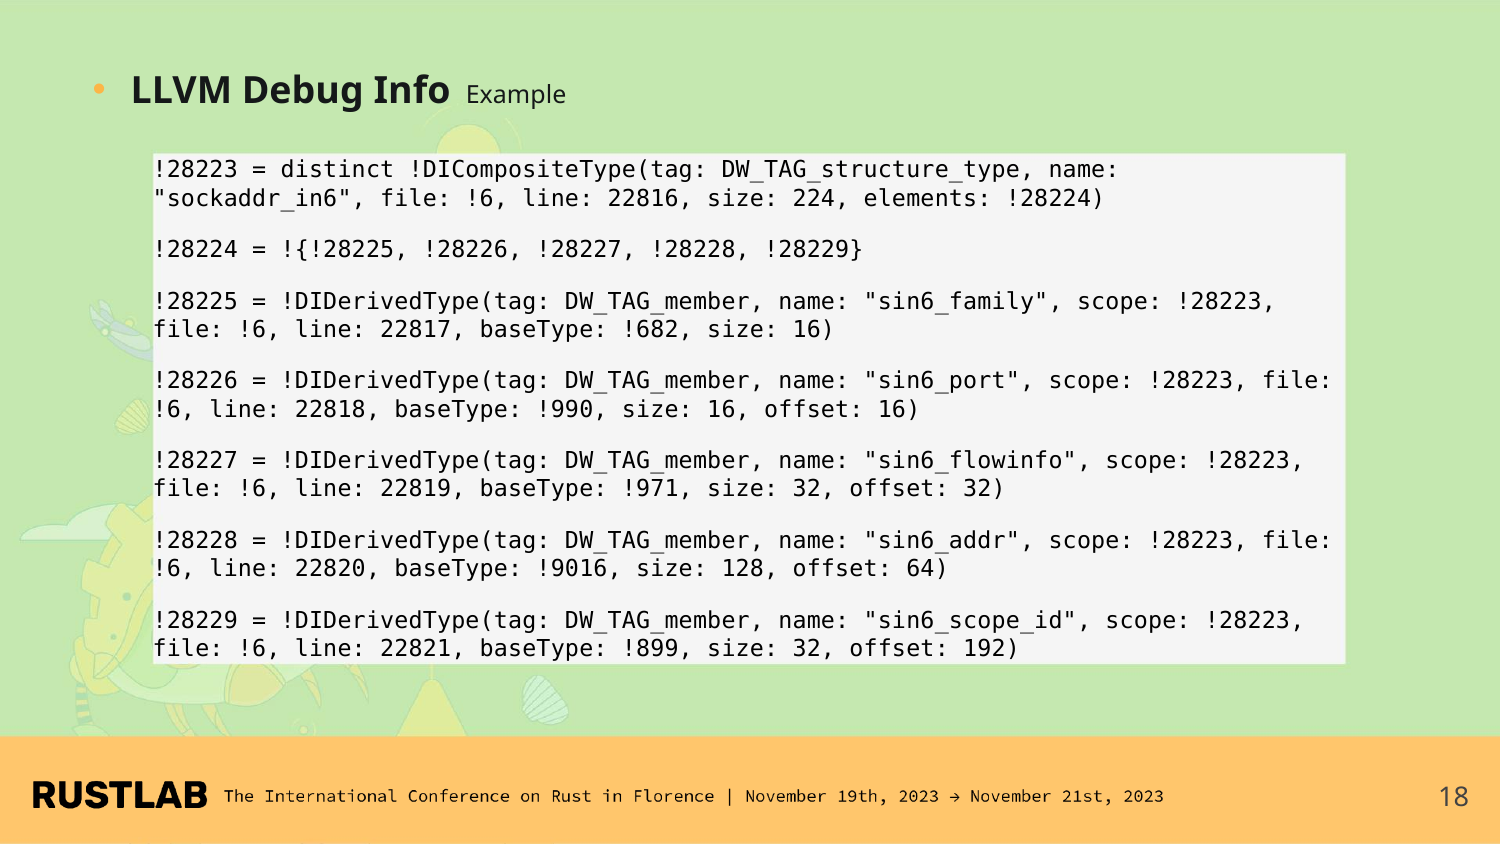

LLVM Debug Info Example
# !28223 = distinct !DICompositeType(tag: DW_TAG_structure_type, name: "sockaddr_in6", file: !6, line: 22816, size: 224, elements: !28224)
!28224 = !{!28225, !28226, !28227, !28228, !28229}
!28225 = !DIDerivedType(tag: DW_TAG_member, name: "sin6_family", scope: !28223, file: !6, line: 22817, baseType: !682, size: 16)
!28226 = !DIDerivedType(tag: DW_TAG_member, name: "sin6_port", scope: !28223, file: !6, line: 22818, baseType: !990, size: 16, offset: 16)
!28227 = !DIDerivedType(tag: DW_TAG_member, name: "sin6_flowinfo", scope: !28223, file: !6, line: 22819, baseType: !971, size: 32, offset: 32)
!28228 = !DIDerivedType(tag: DW_TAG_member, name: "sin6_addr", scope: !28223, file: !6, line: 22820, baseType: !9016, size: 128, offset: 64)
!28229 = !DIDerivedType(tag: DW_TAG_member, name: "sin6_scope_id", scope: !28223, file: !6, line: 22821, baseType: !899, size: 32, offset: 192)